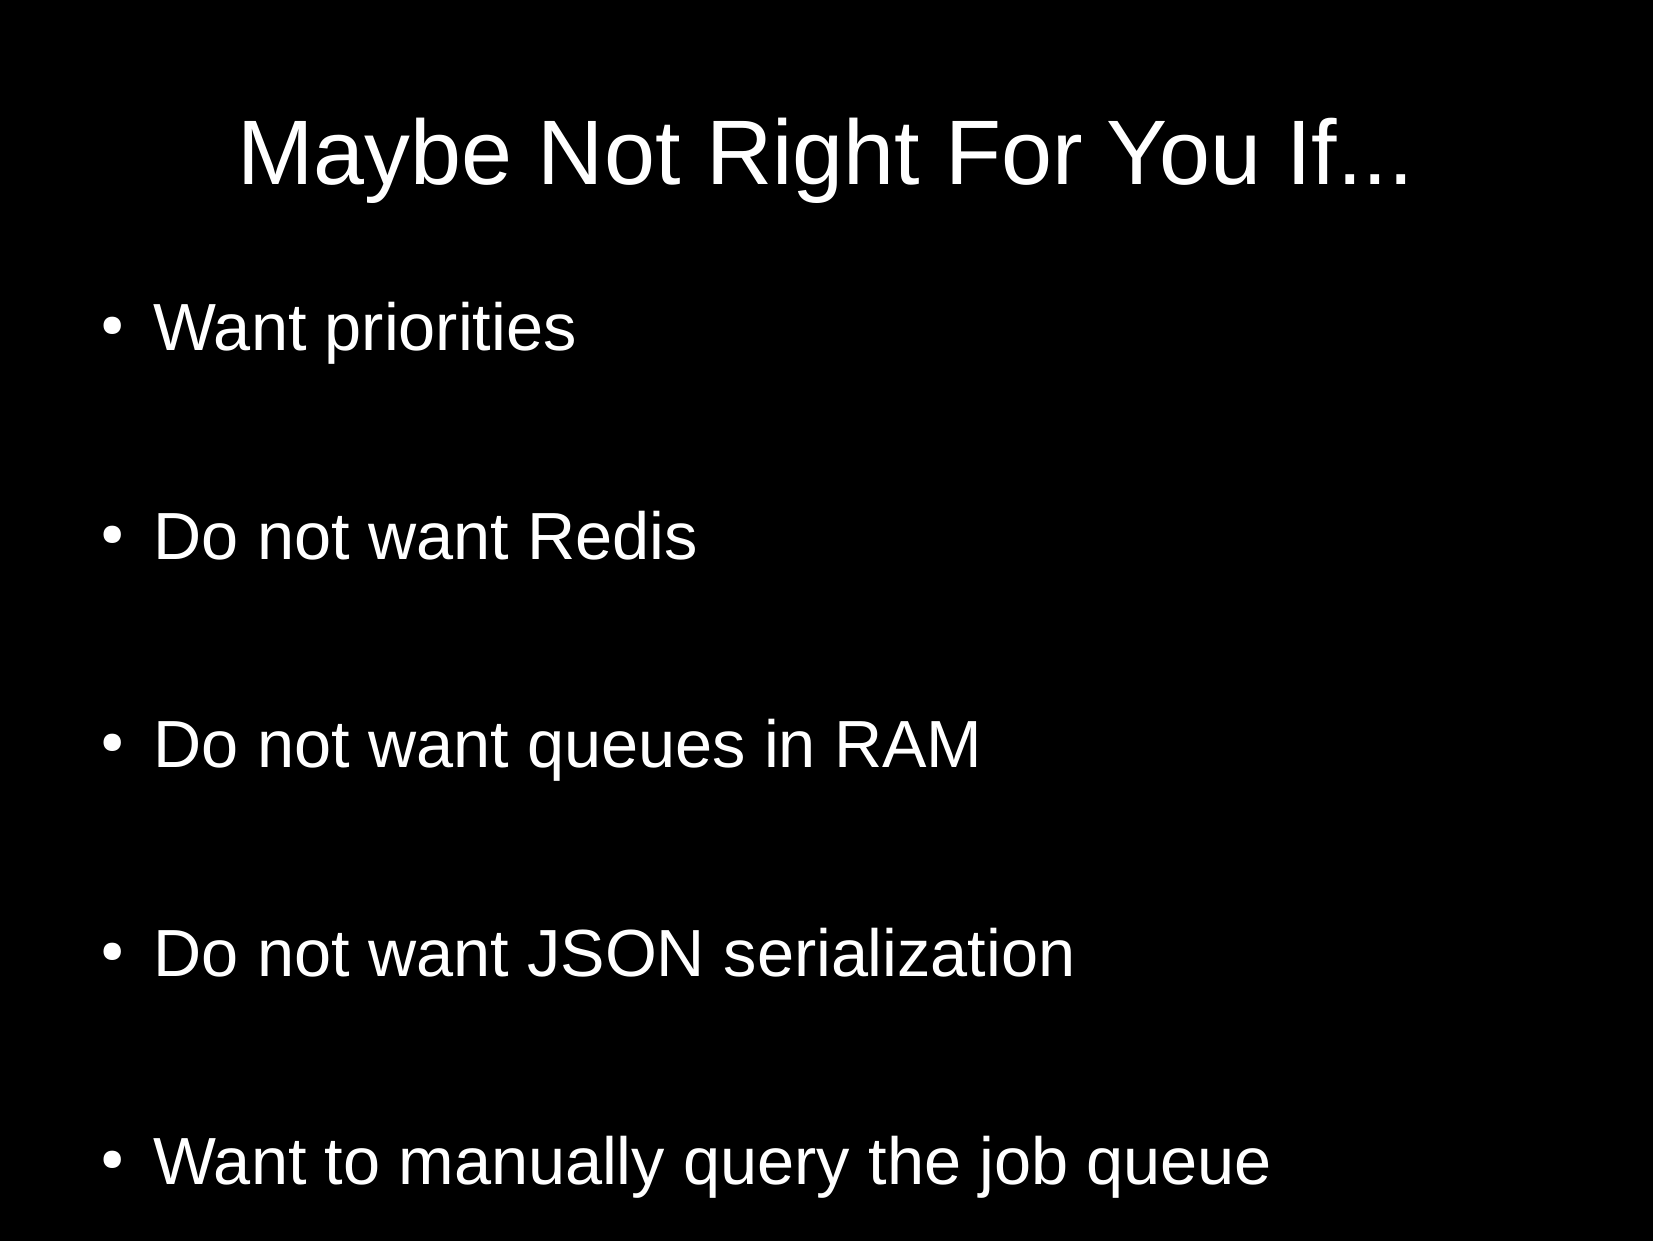

# Maybe Not Right For You If...
Want priorities
Do not want Redis
Do not want queues in RAM
Do not want JSON serialization
Want to manually query the job queue